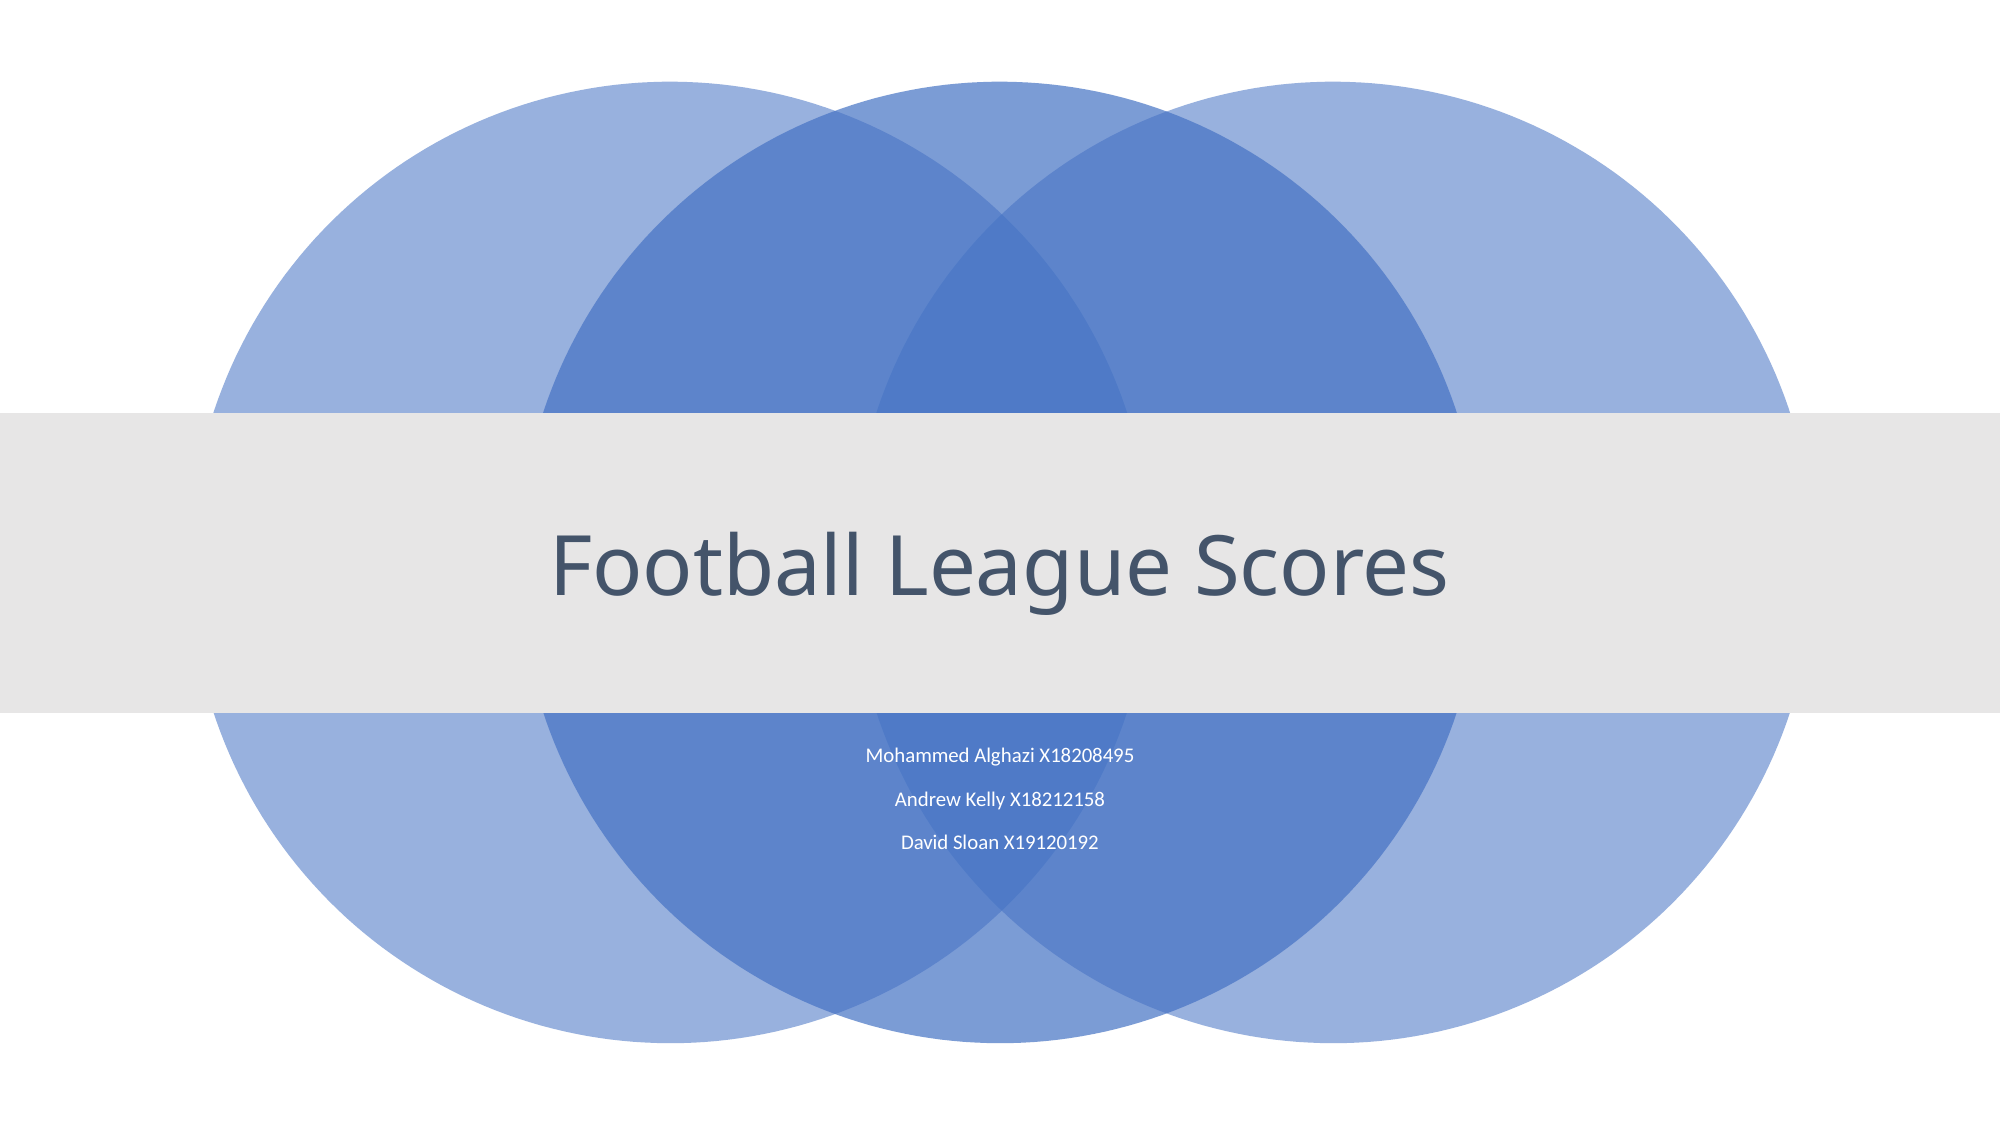

Football League Scores
# Mohammed Alghazi X18208495
Andrew Kelly X18212158
David Sloan X19120192